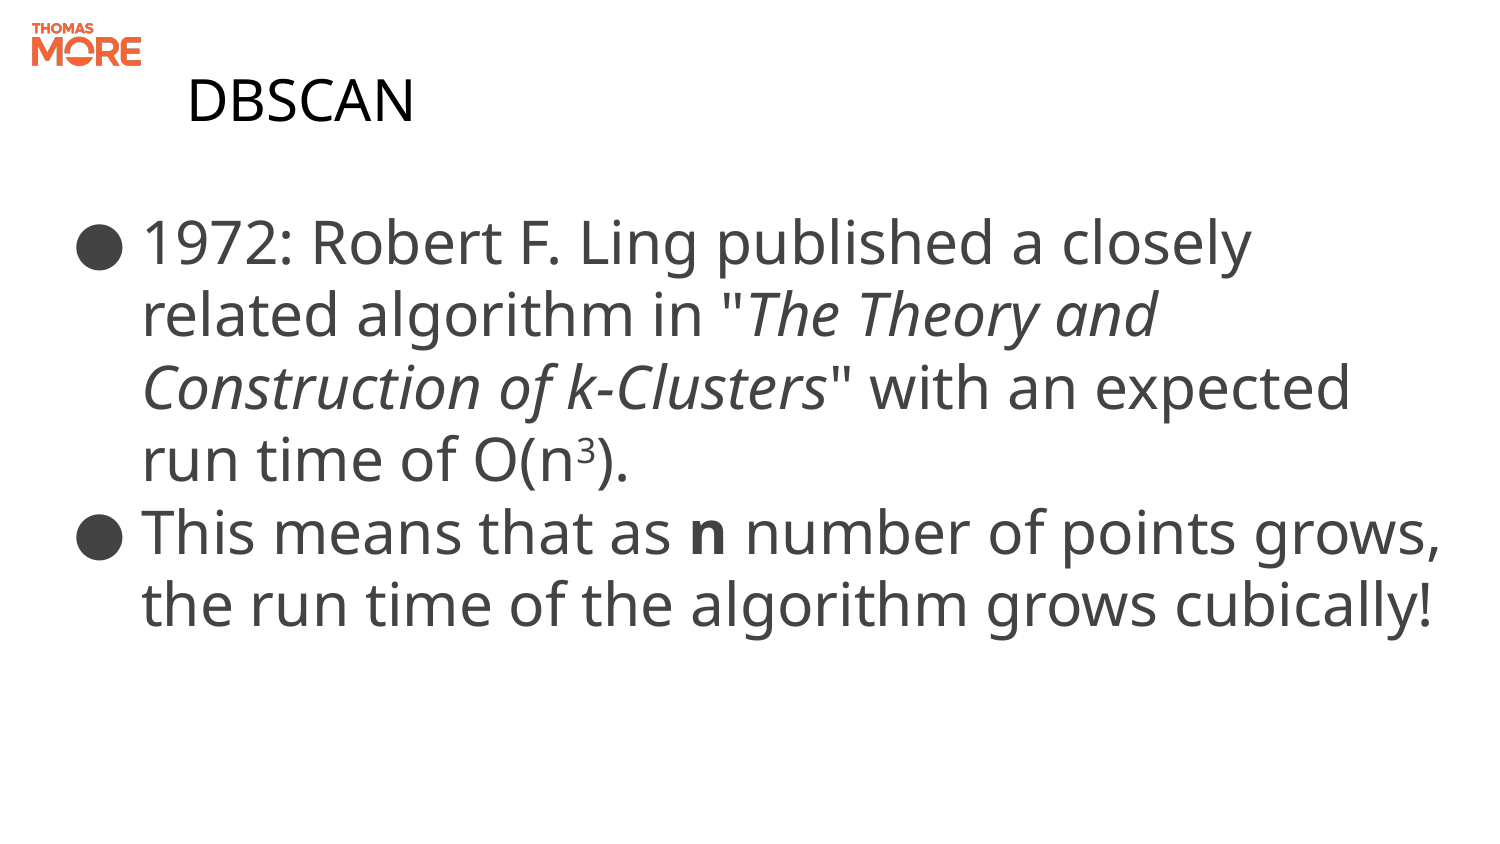

# DBSCAN
1972: Robert F. Ling published a closely related algorithm in "The Theory and Construction of k-Clusters" with an expected run time of O(n3).
This means that as n number of points grows, the run time of the algorithm grows cubically!